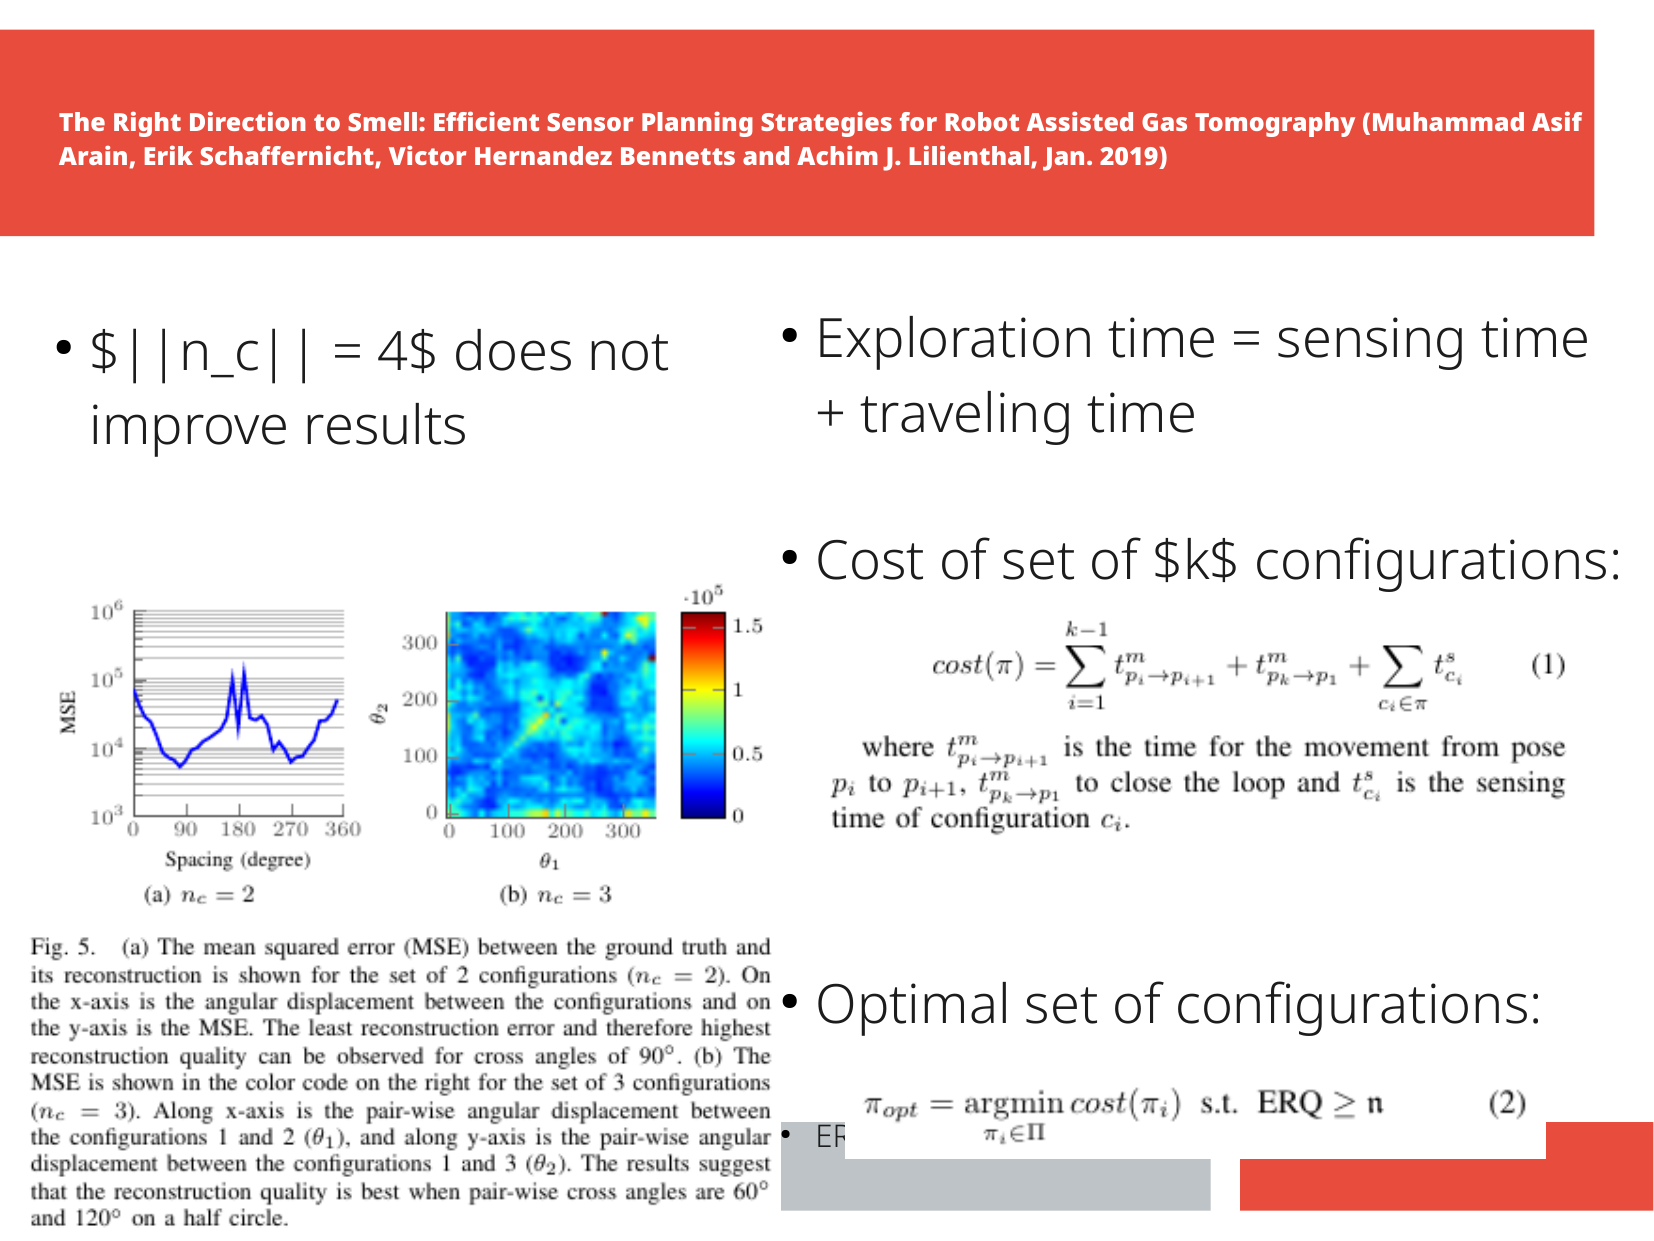

# The Right Direction to Smell: Efficient Sensor Planning Strategies for Robot Assisted Gas Tomography (Muhammad Asif Arain, Erik Schaffernicht, Victor Hernandez Bennetts and Achim J. Lilienthal, Jan. 2019)
Exploration time = sensing time + traveling time
Cost of set of $k$ configurations:
Optimal set of configurations:
ERQ = Expected Reconstruction Quality
$||n_c|| = 4$ does not improve results
5